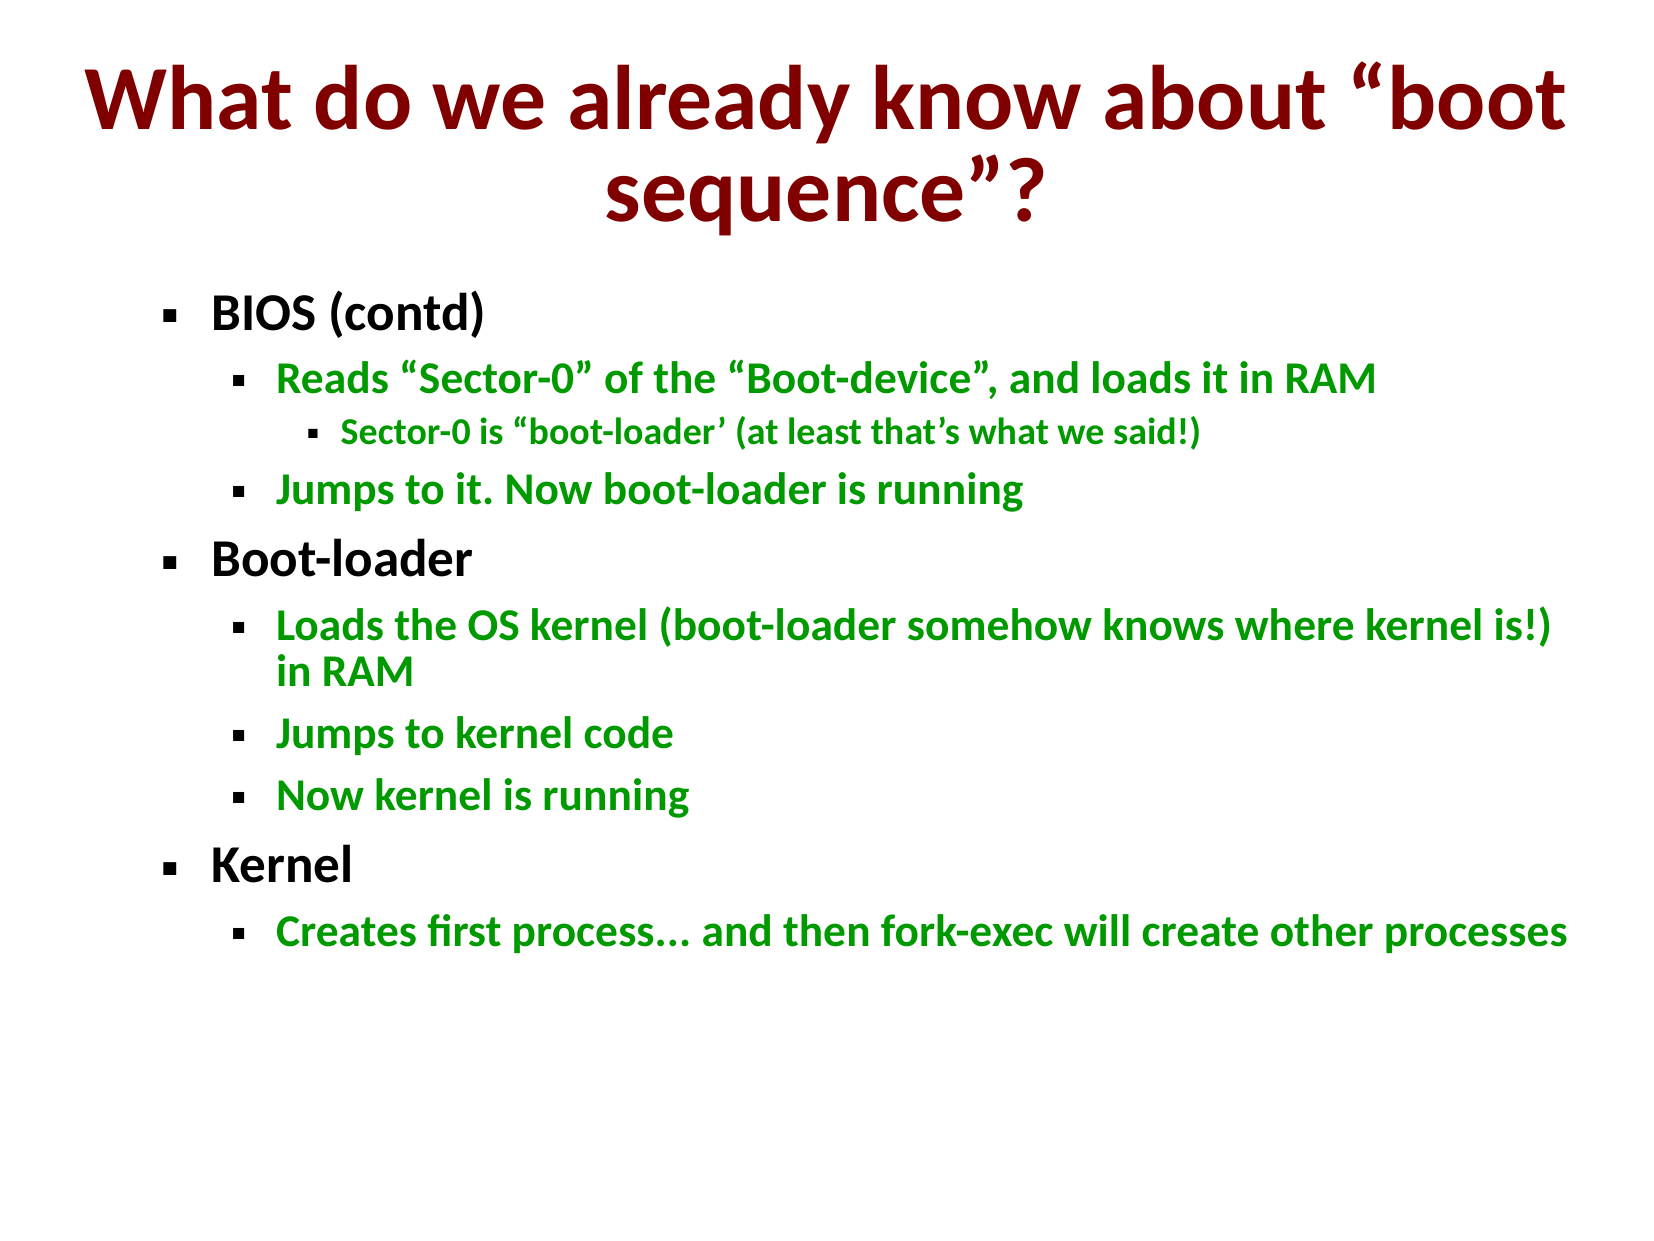

# What do we already know about “boot sequence”?
BIOS (contd)
Reads “Sector-0” of the “Boot-device”, and loads it in RAM
Sector-0 is “boot-loader’ (at least that’s what we said!)
Jumps to it. Now boot-loader is running
Boot-loader
Loads the OS kernel (boot-loader somehow knows where kernel is!) in RAM
Jumps to kernel code
Now kernel is running
Kernel
Creates first process... and then fork-exec will create other processes